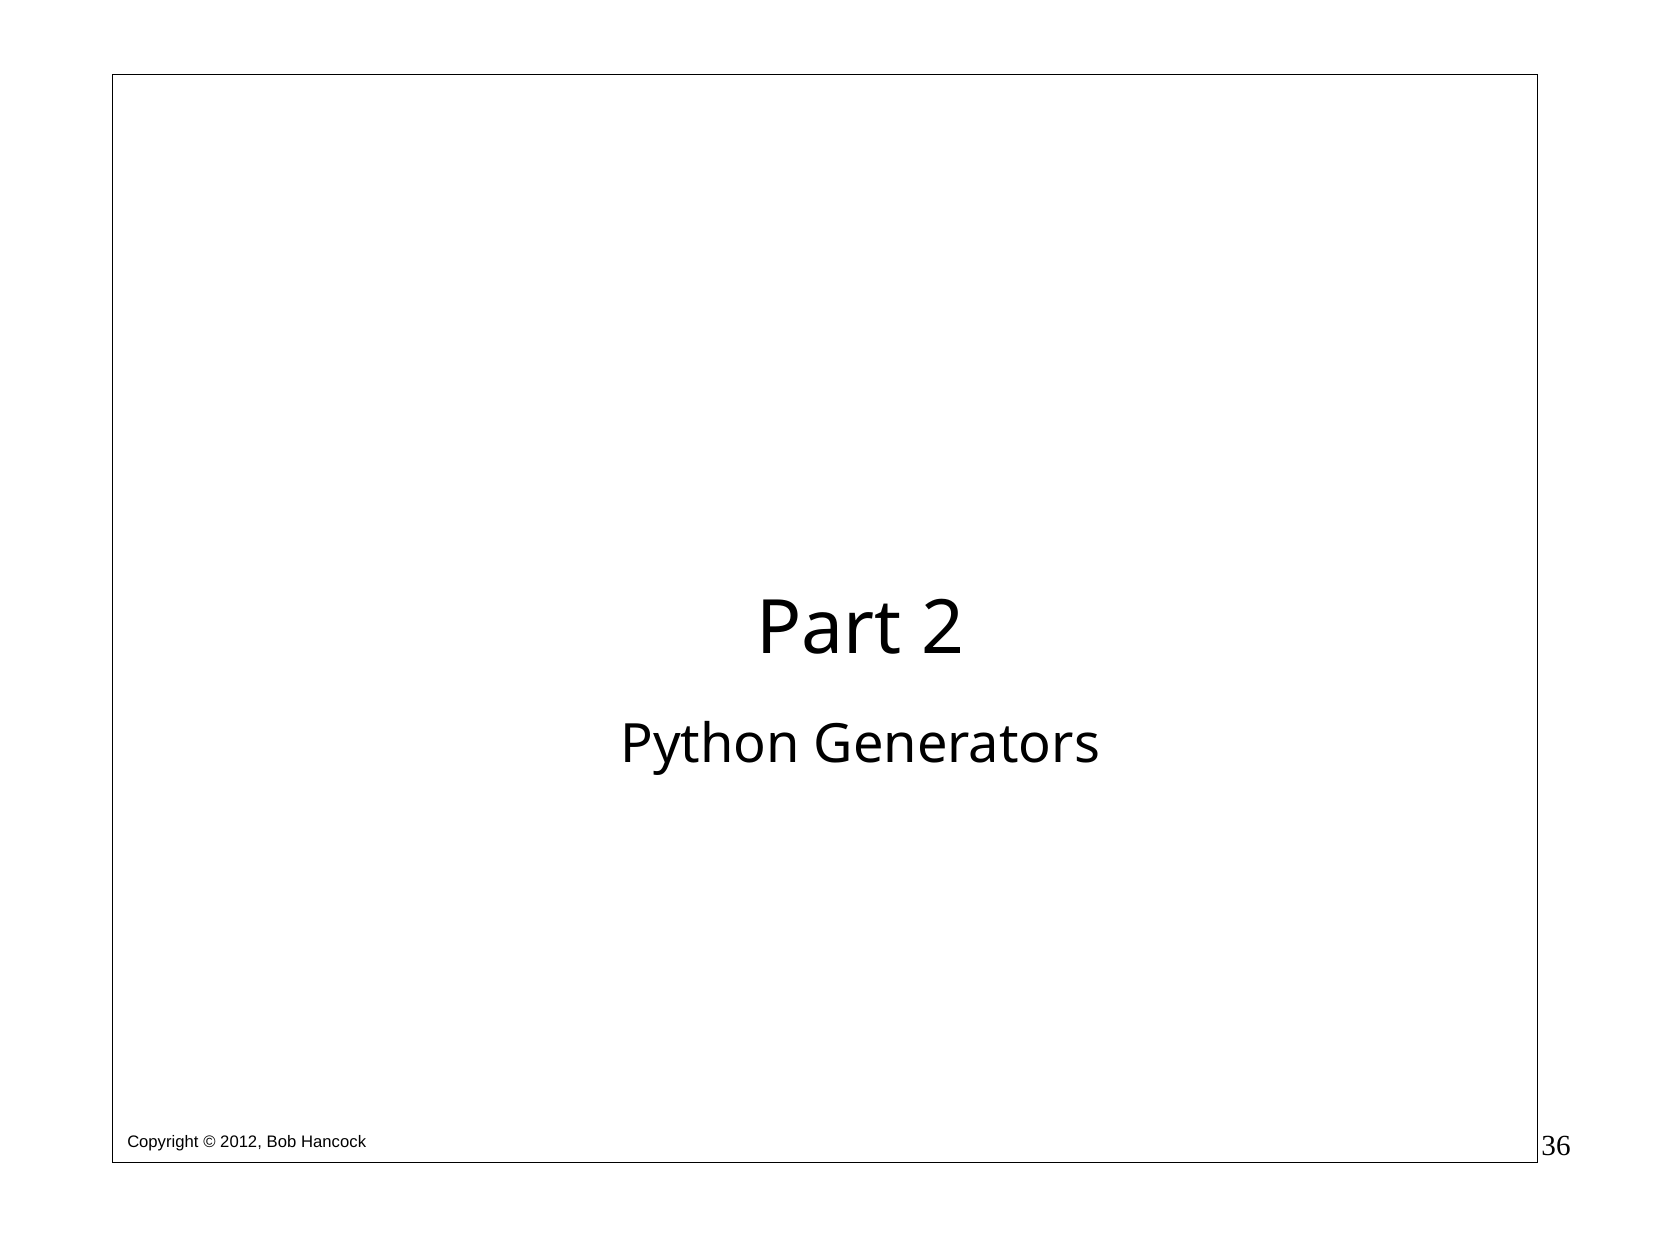

#
Part 2
Python Generators
Copyright © 2012, Bob Hancock
36